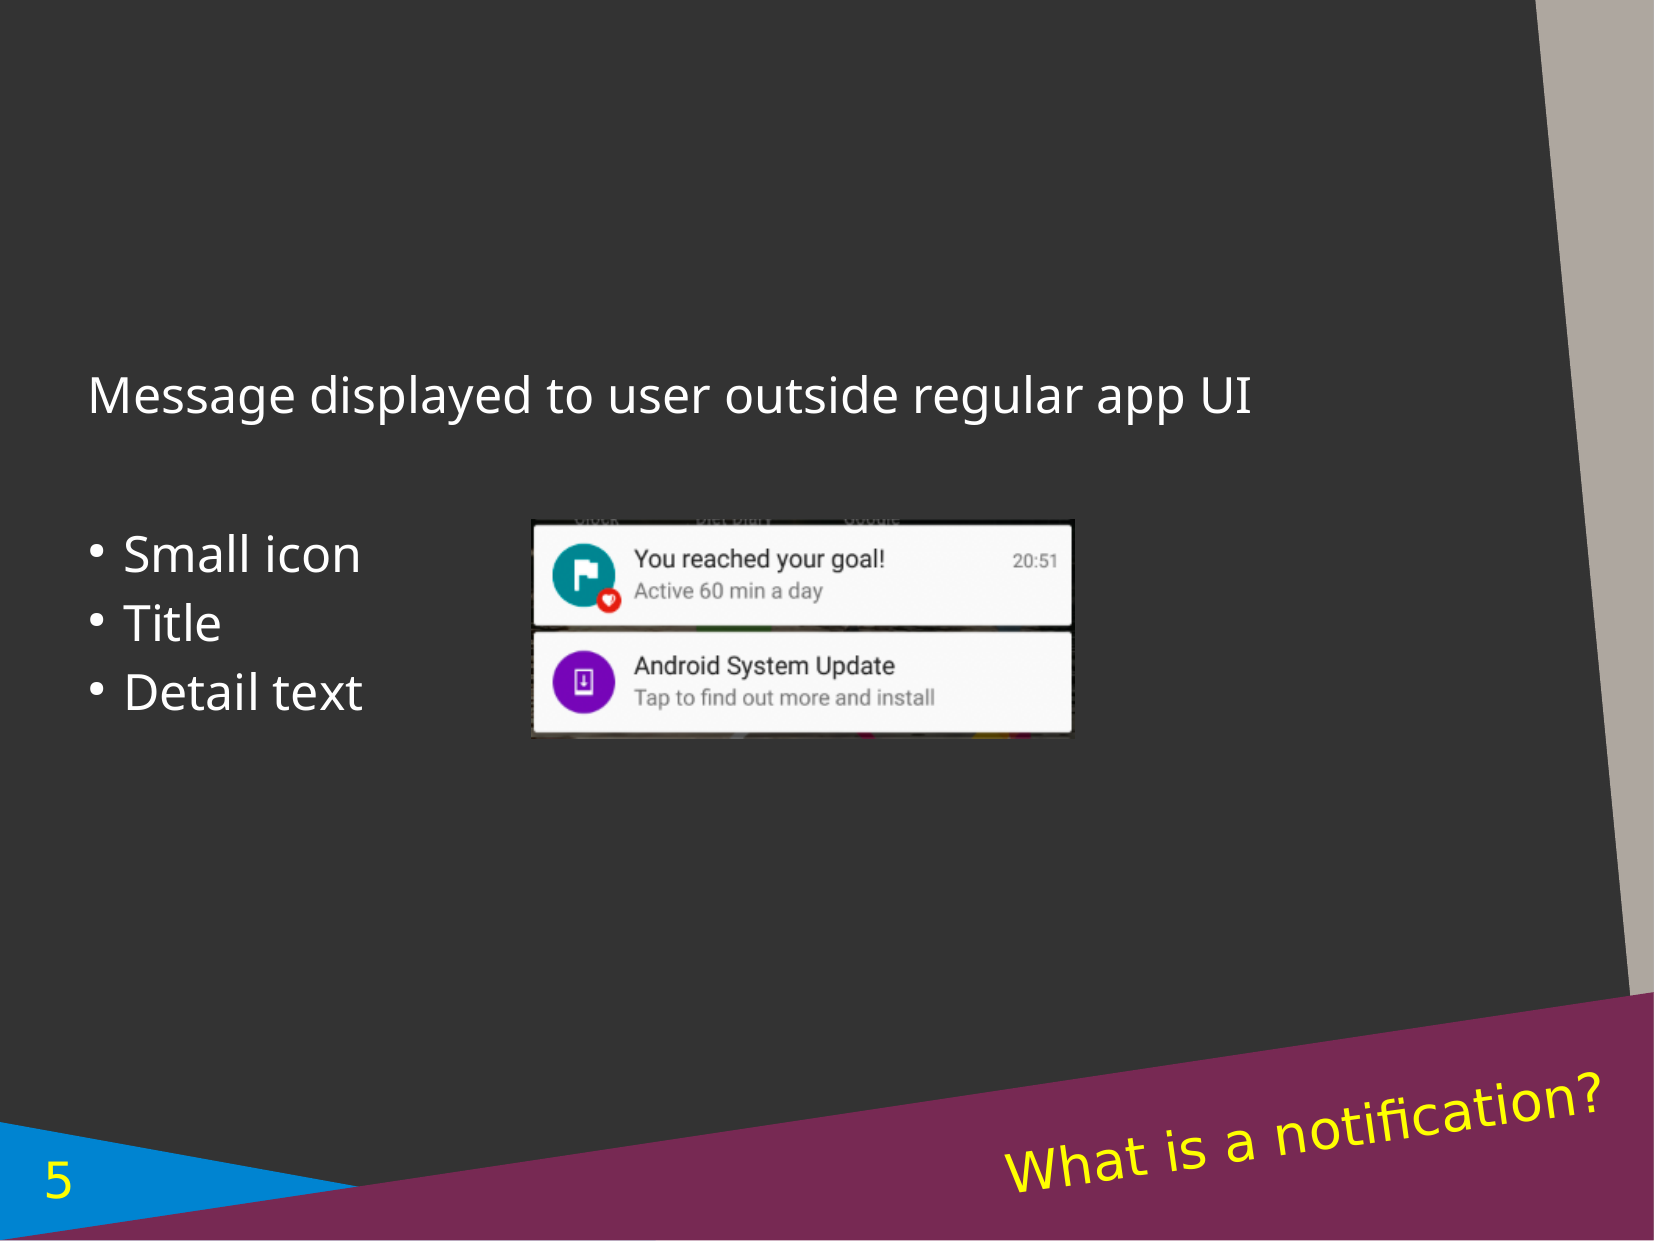

Message displayed to user outside regular app UI
Small icon
Title
Detail text
# What is a notification?
5